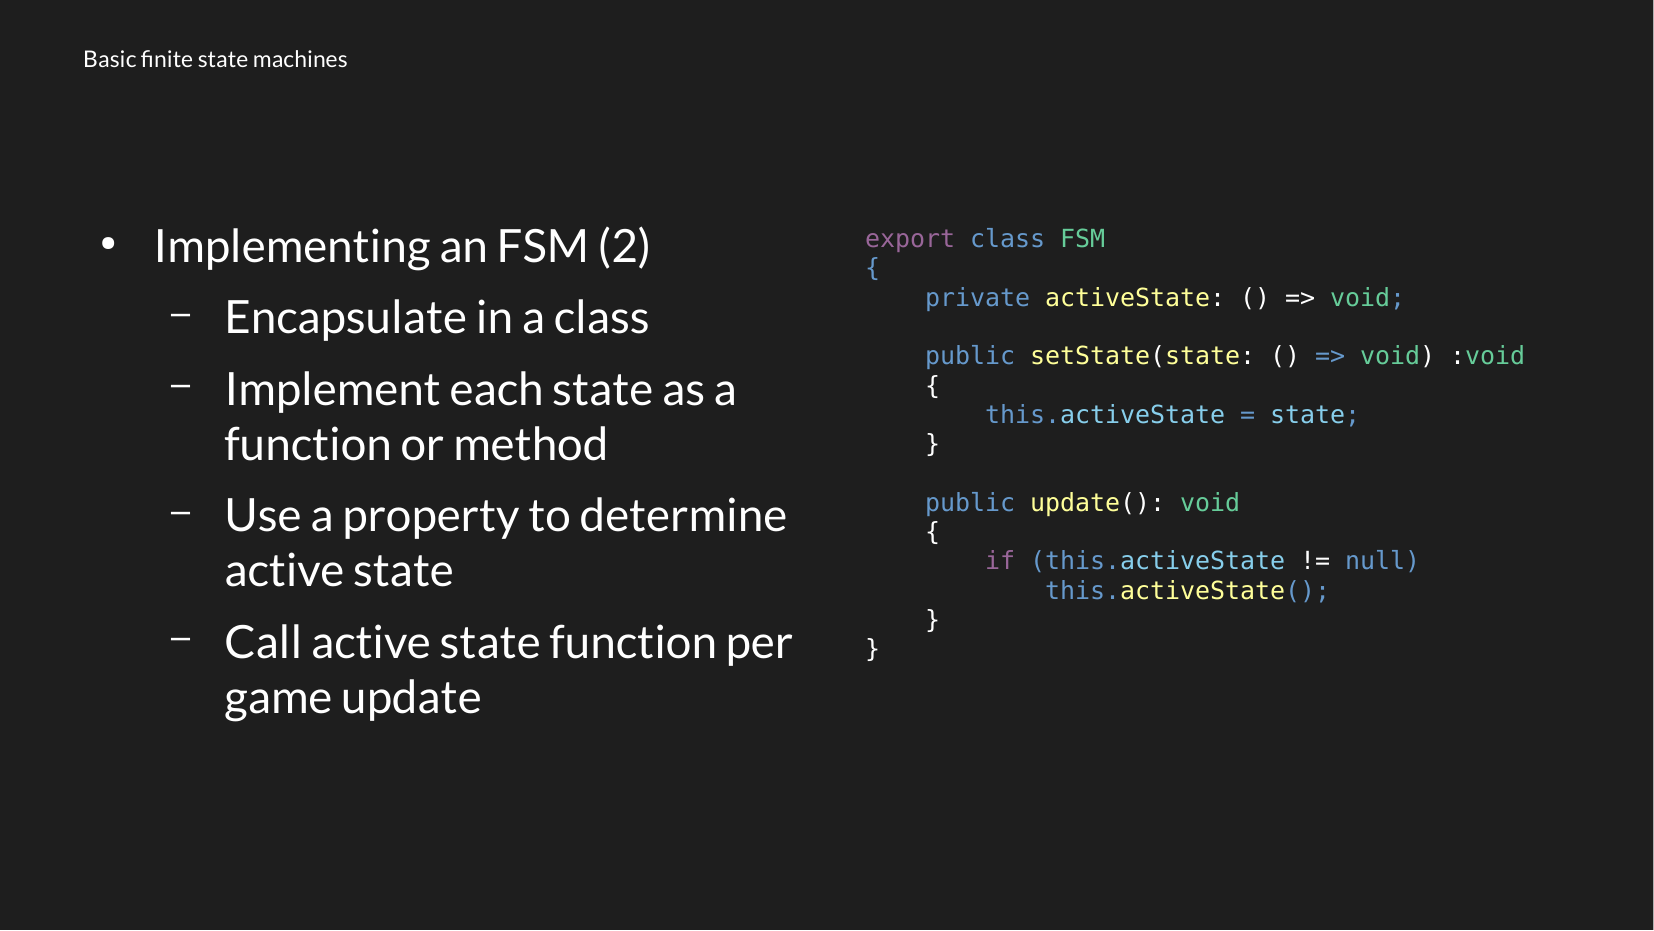

# Basic finite state machines
Implementing an FSM (2)
Encapsulate in a class
Implement each state as a function or method
Use a property to determine active state
Call active state function per game update
export class FSM
{
 private activeState: () => void;
 public setState(state: () => void) :void
 {
 this.activeState = state;
 }
 public update(): void
 {
 if (this.activeState != null)
 this.activeState();
 }
}